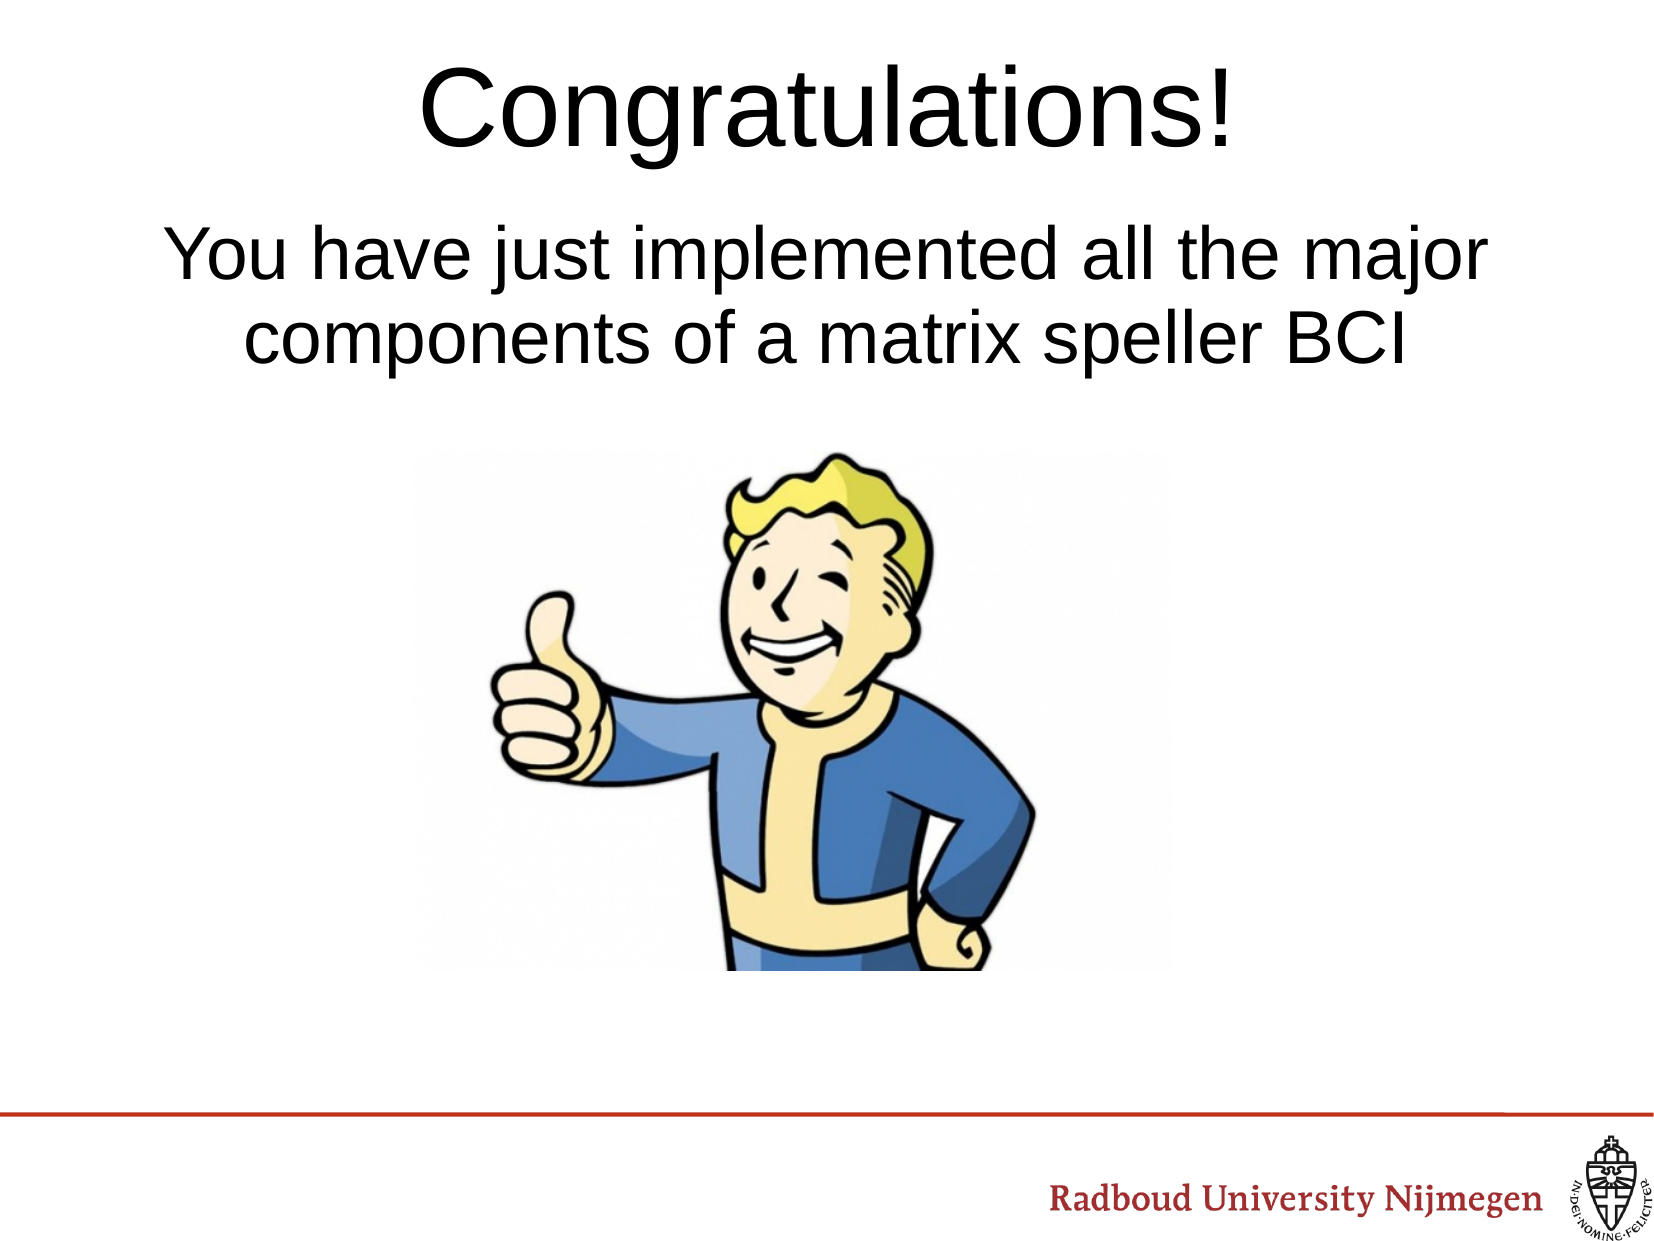

# Congratulations!
You have just implemented all the major components of a matrix speller BCI